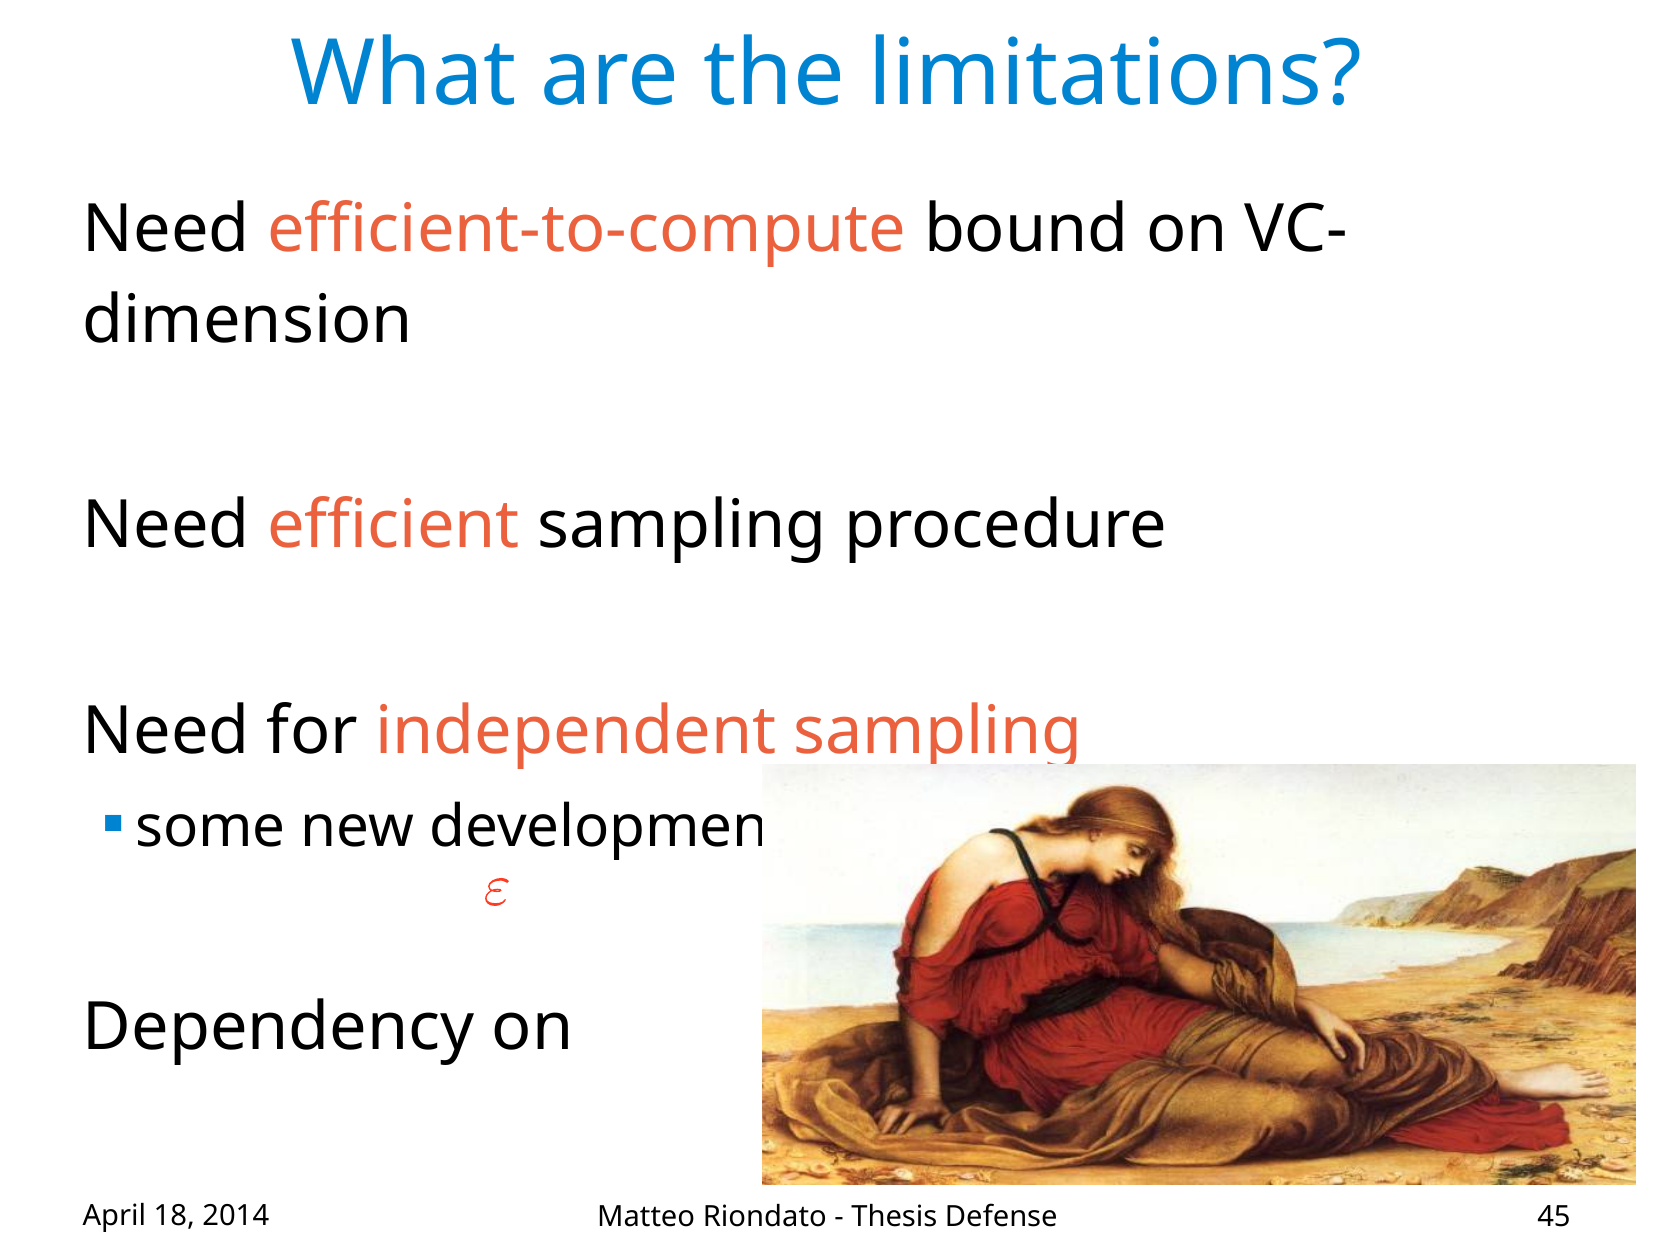

# What are the limitations?
Need efficient-to-compute bound on VC-dimension
Need efficient sampling procedure
Need for independent sampling
some new developments here
Dependency on
April 18, 2014
Matteo Riondato - Thesis Defense
45